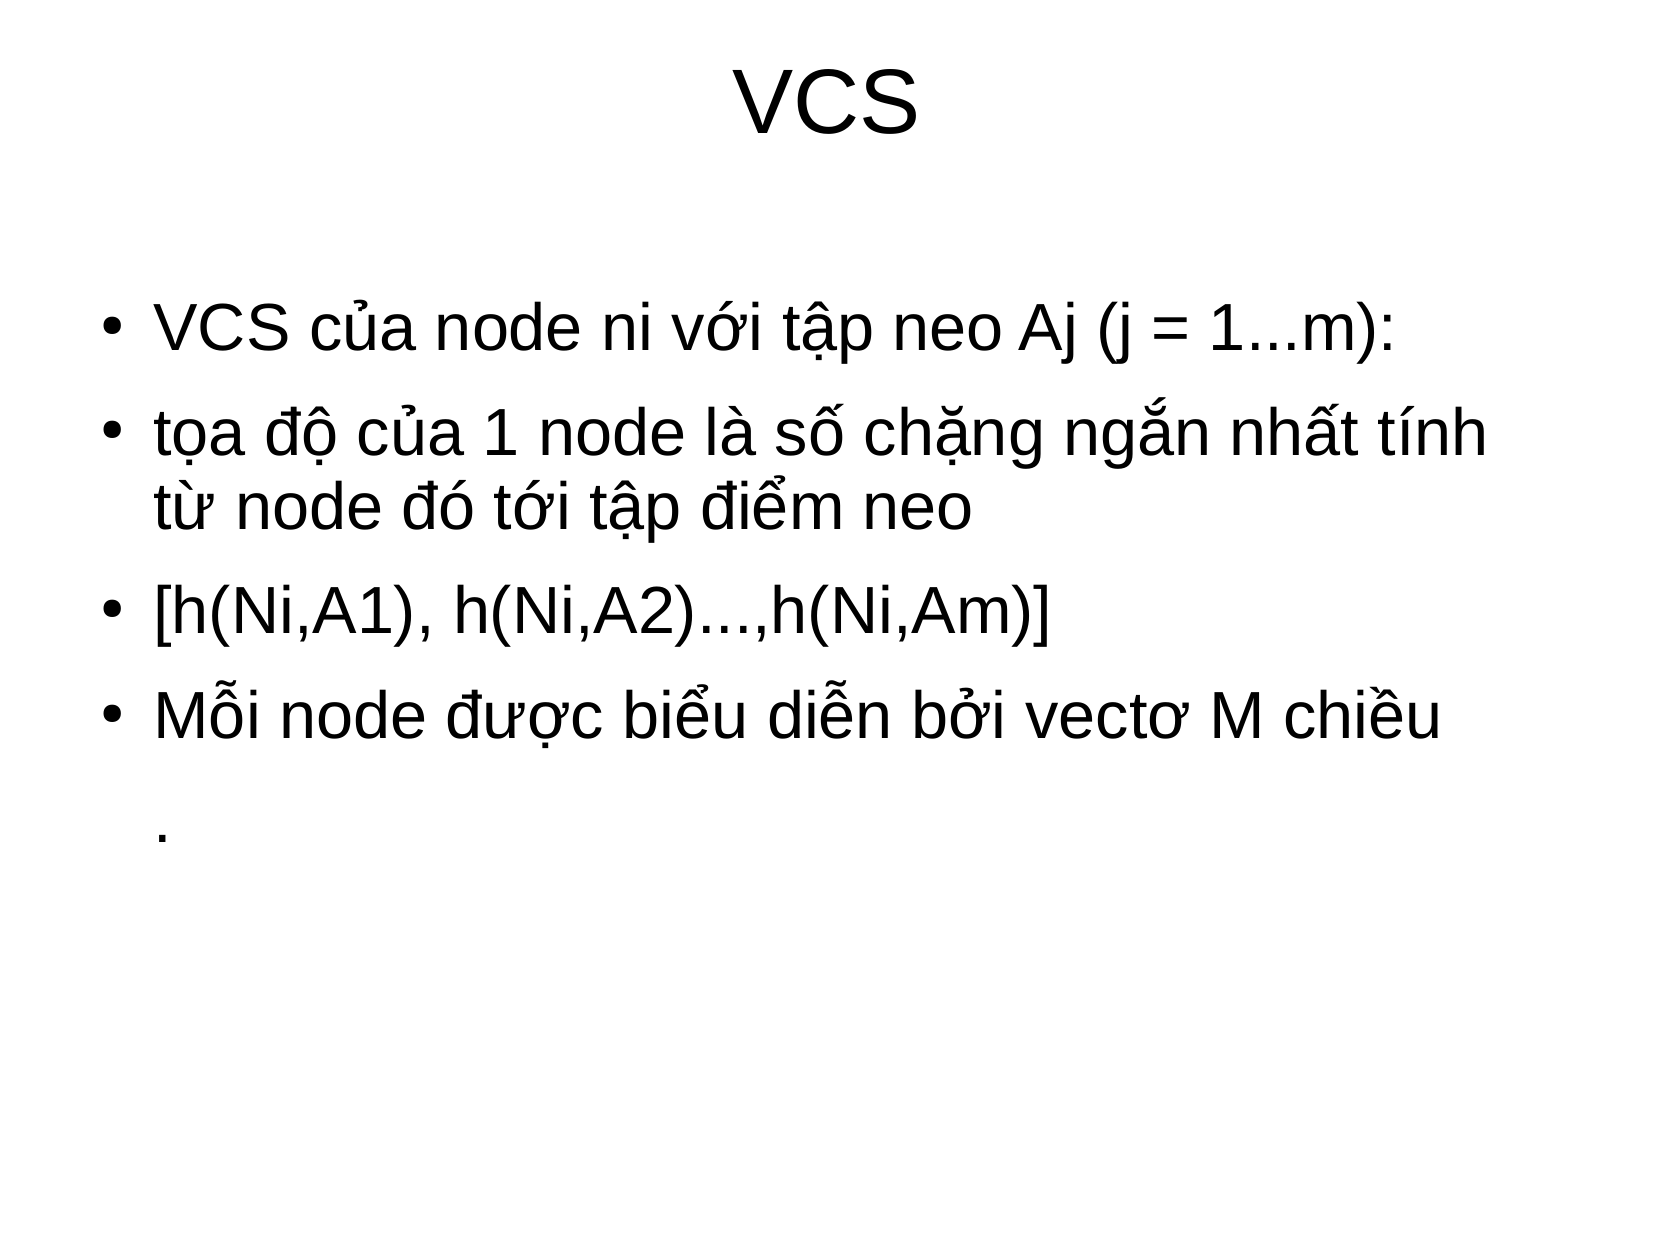

# VCS
VCS của node ni với tập neo Aj (j = 1...m):
tọa độ của 1 node là số chặng ngắn nhất tính từ node đó tới tập điểm neo
[h(Ni,A1), h(Ni,A2)...,h(Ni,Am)]
Mỗi node được biểu diễn bởi vectơ M chiều
.